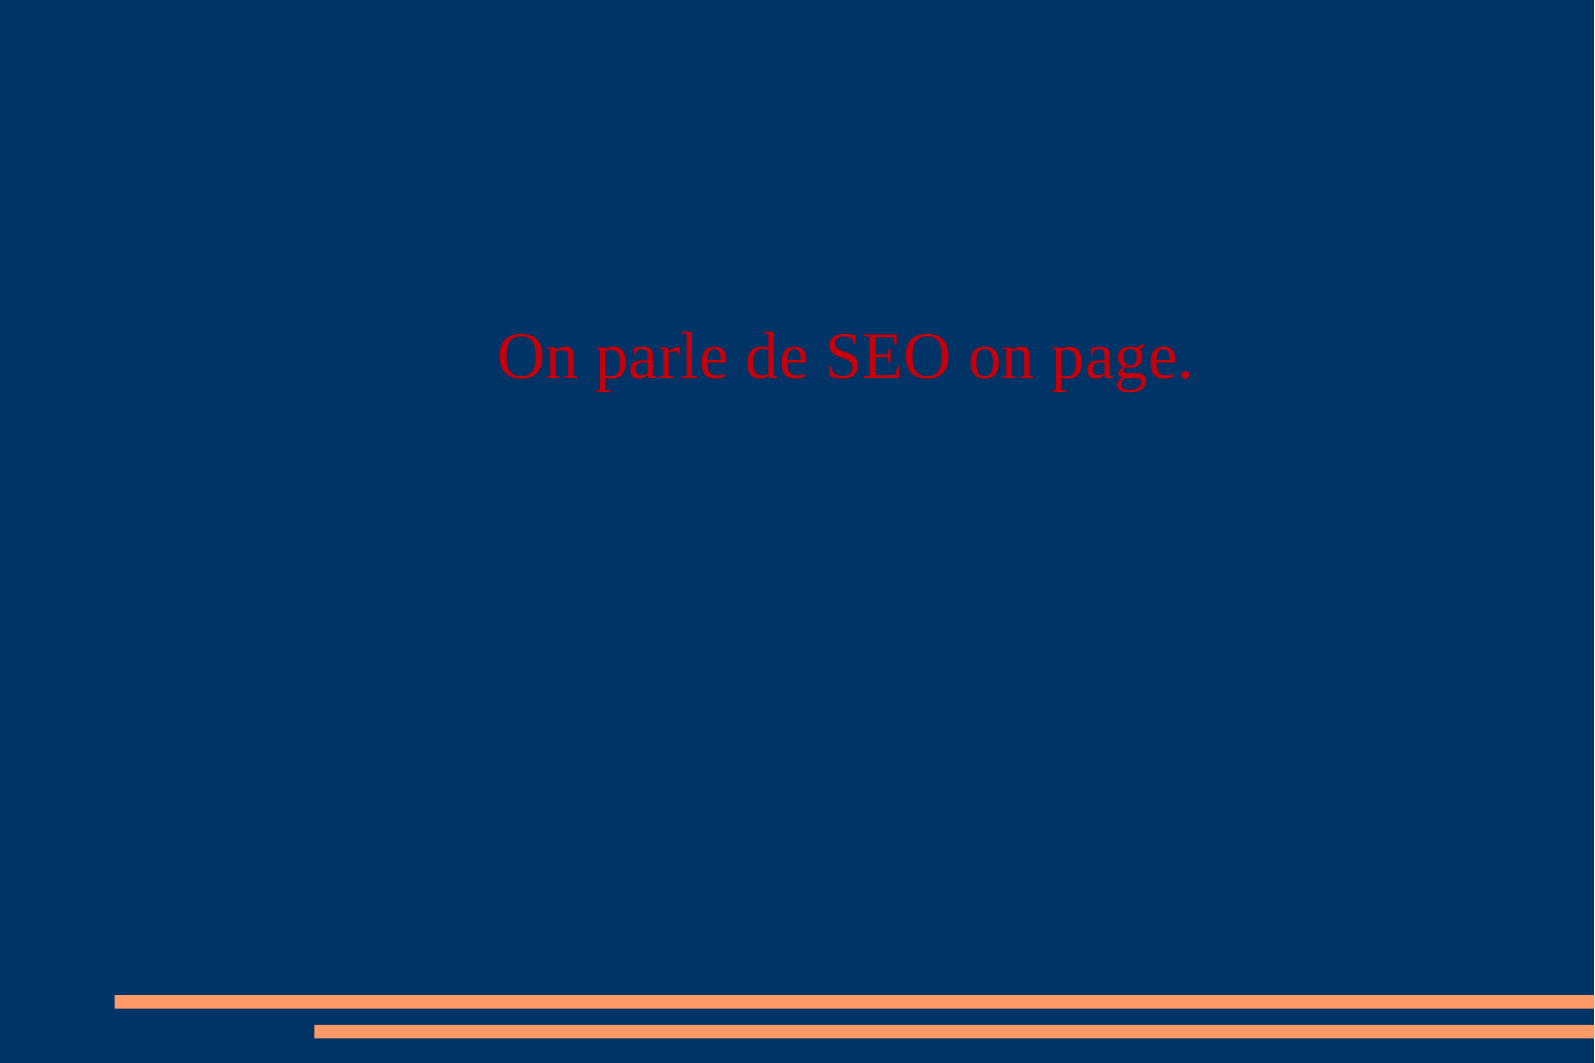

# On parle de SEO on page.